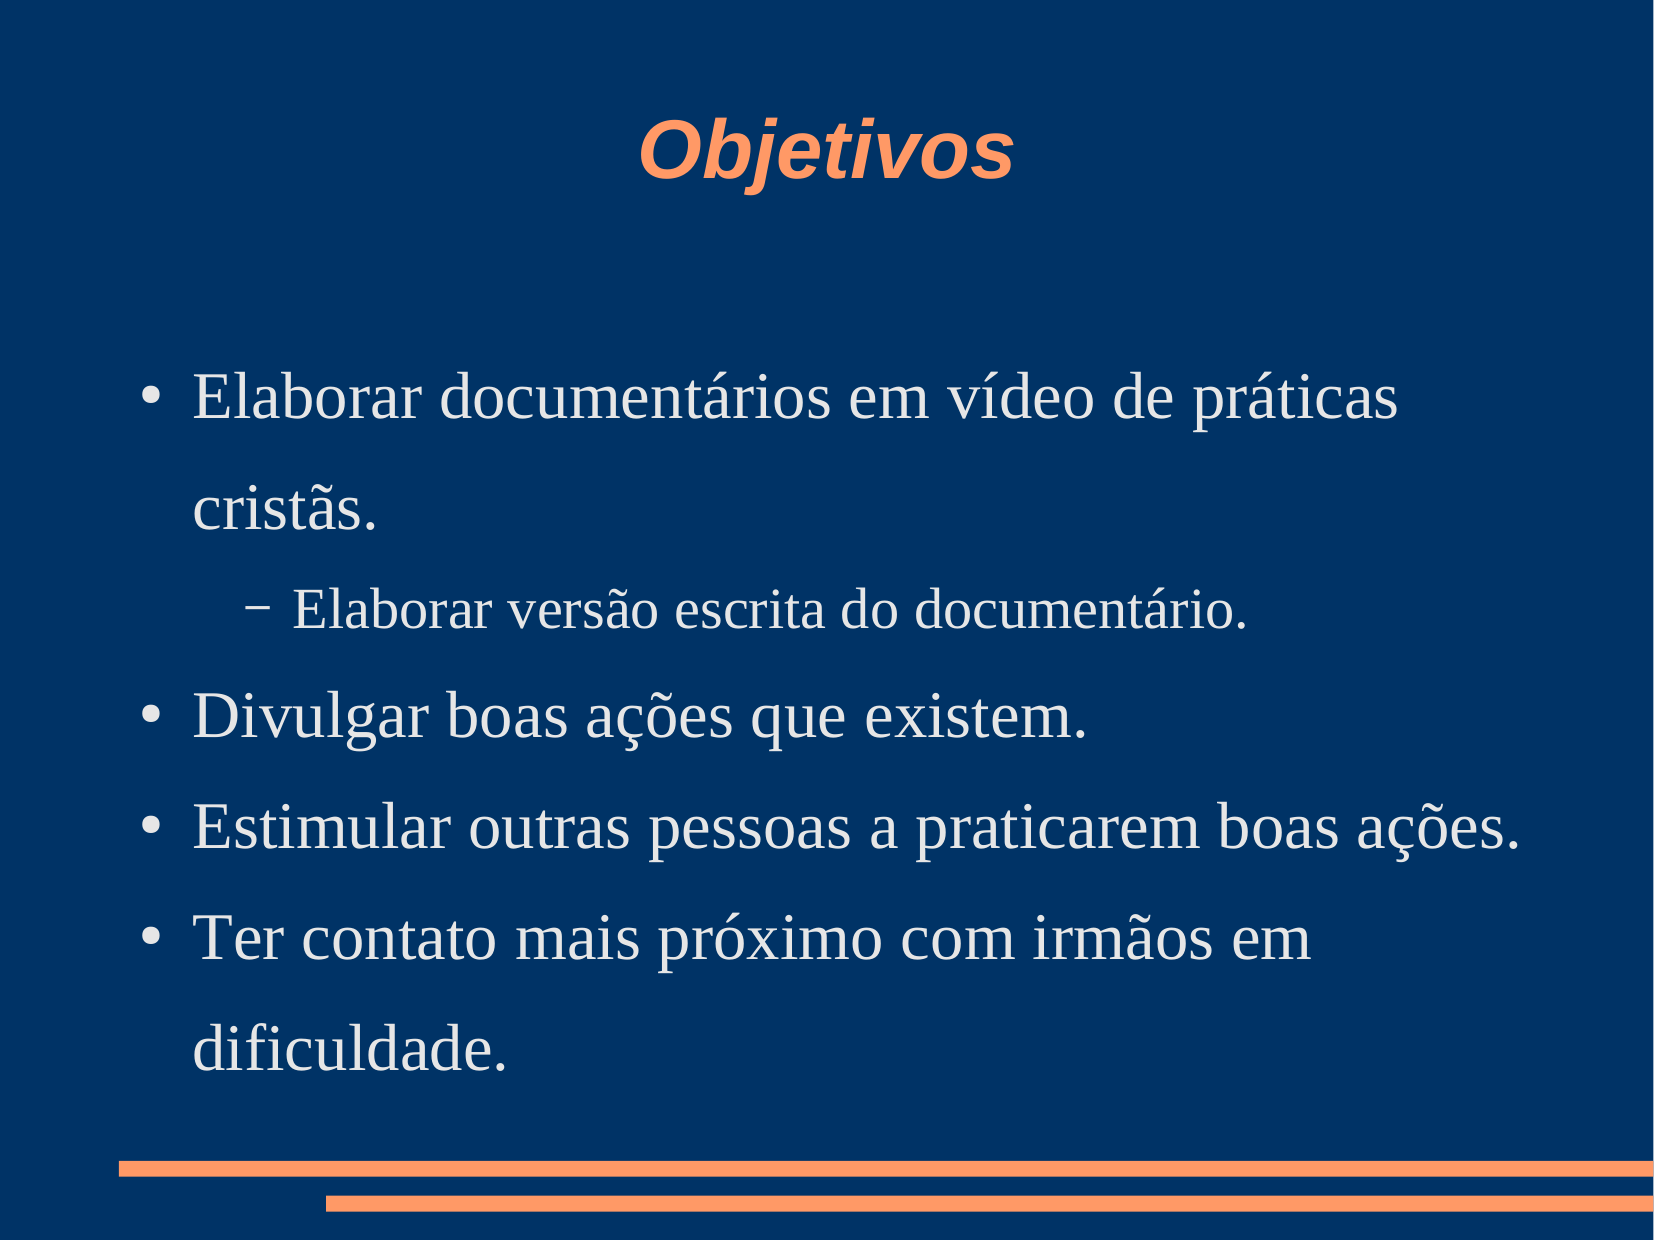

# Objetivos
Elaborar documentários em vídeo de práticas cristãs.
Elaborar versão escrita do documentário.
Divulgar boas ações que existem.
Estimular outras pessoas a praticarem boas ações.
Ter contato mais próximo com irmãos em dificuldade.